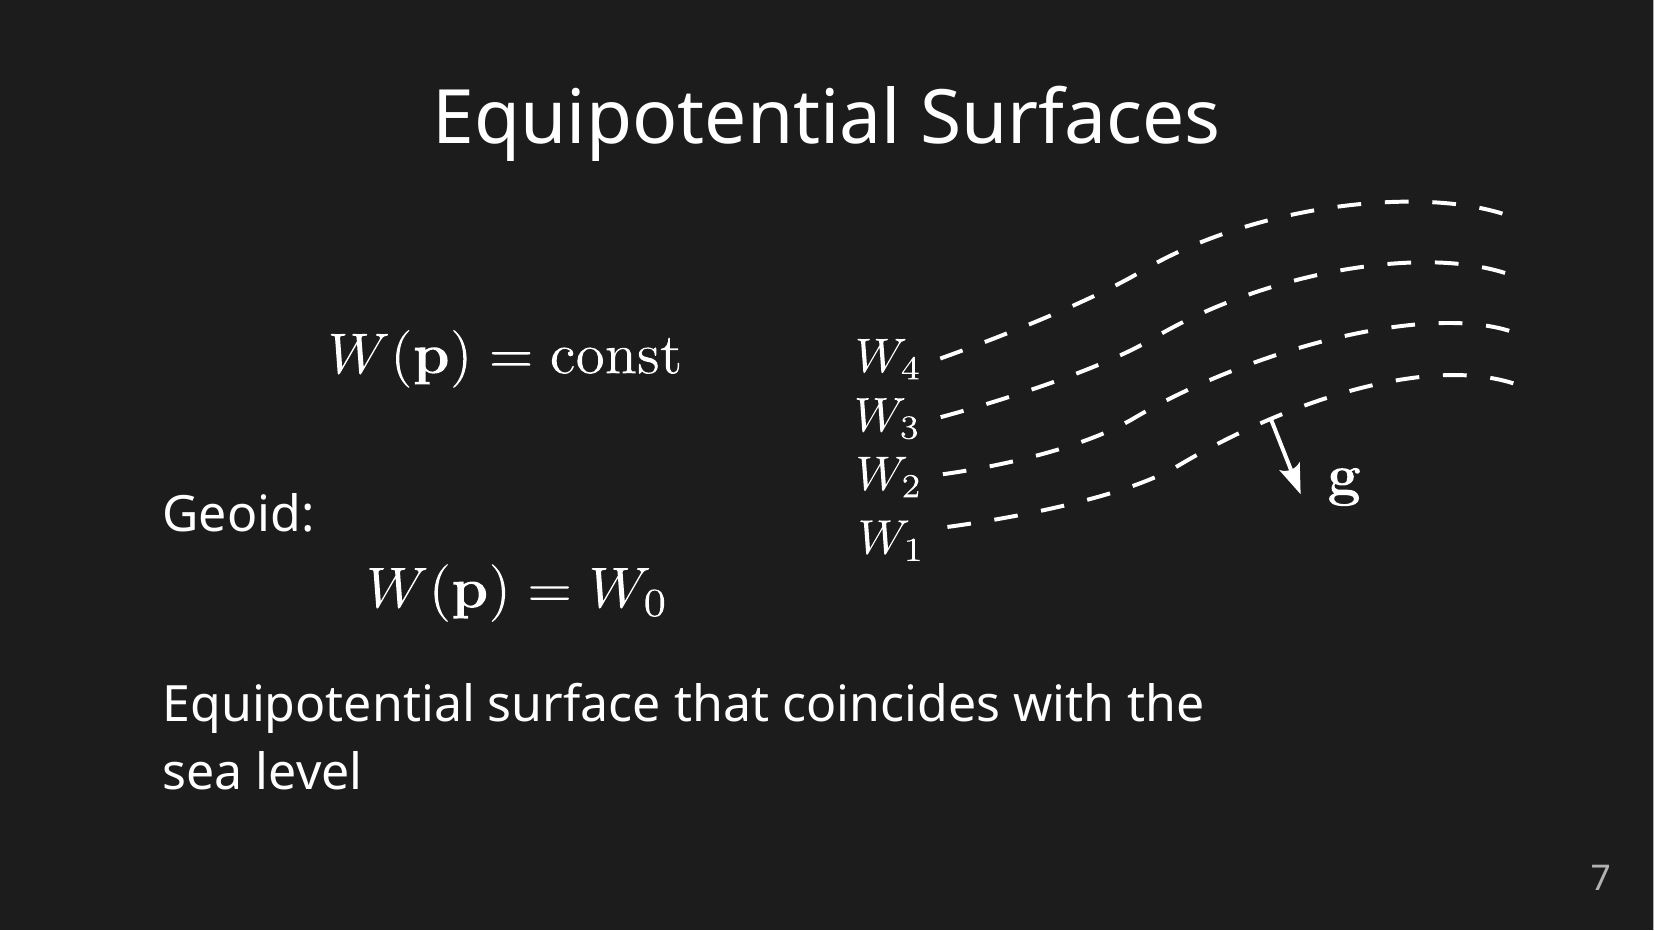

# Equipotential Surfaces
Geoid:
Equipotential surface that coincides with the sea level